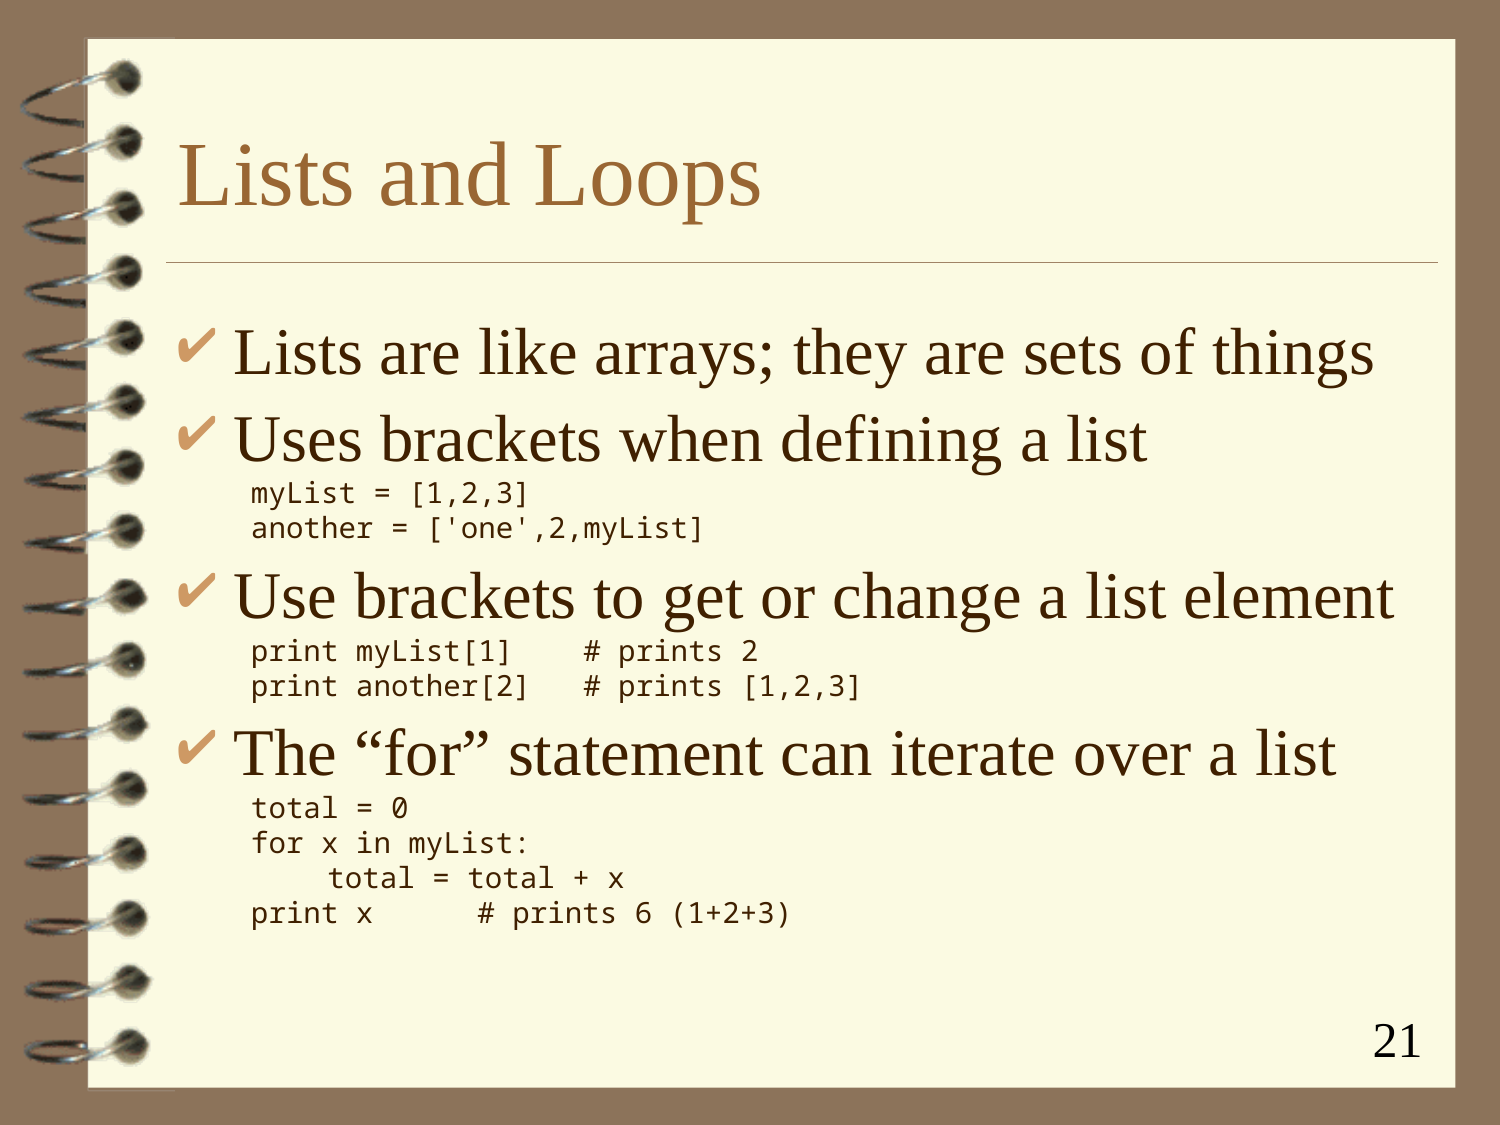

# Lists and Loops
Lists are like arrays; they are sets of things
Uses brackets when defining a list
 myList = [1,2,3]
 another = ['one',2,myList]
Use brackets to get or change a list element
 print myList[1] # prints 2
 print another[2] # prints [1,2,3]
The “for” statement can iterate over a list
 total = 0
 for x in myList:
	total = total + x
 print x	# prints 6 (1+2+3)
21